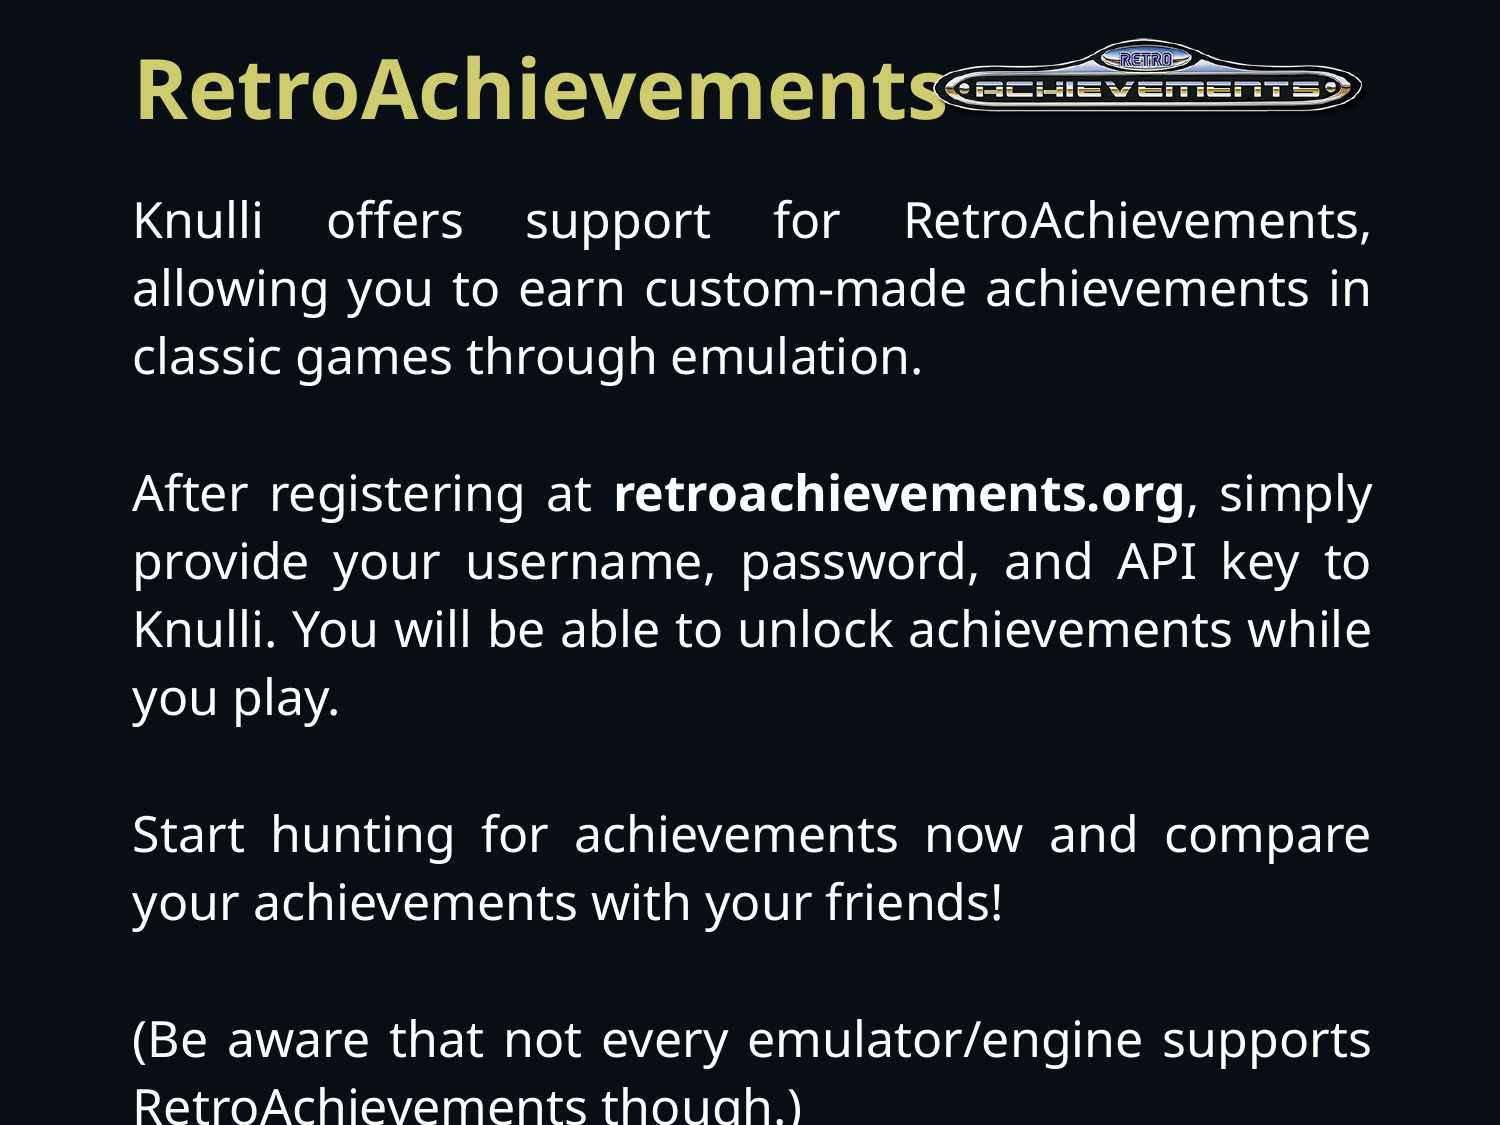

RetroAchievements
Knulli offers support for RetroAchievements, allowing you to earn custom-made achievements in classic games through emulation.
After registering at retroachievements.org, simply provide your username, password, and API key to Knulli. You will be able to unlock achievements while you play.
Start hunting for achievements now and compare your achievements with your friends!
(Be aware that not every emulator/engine supports RetroAchievements though.)